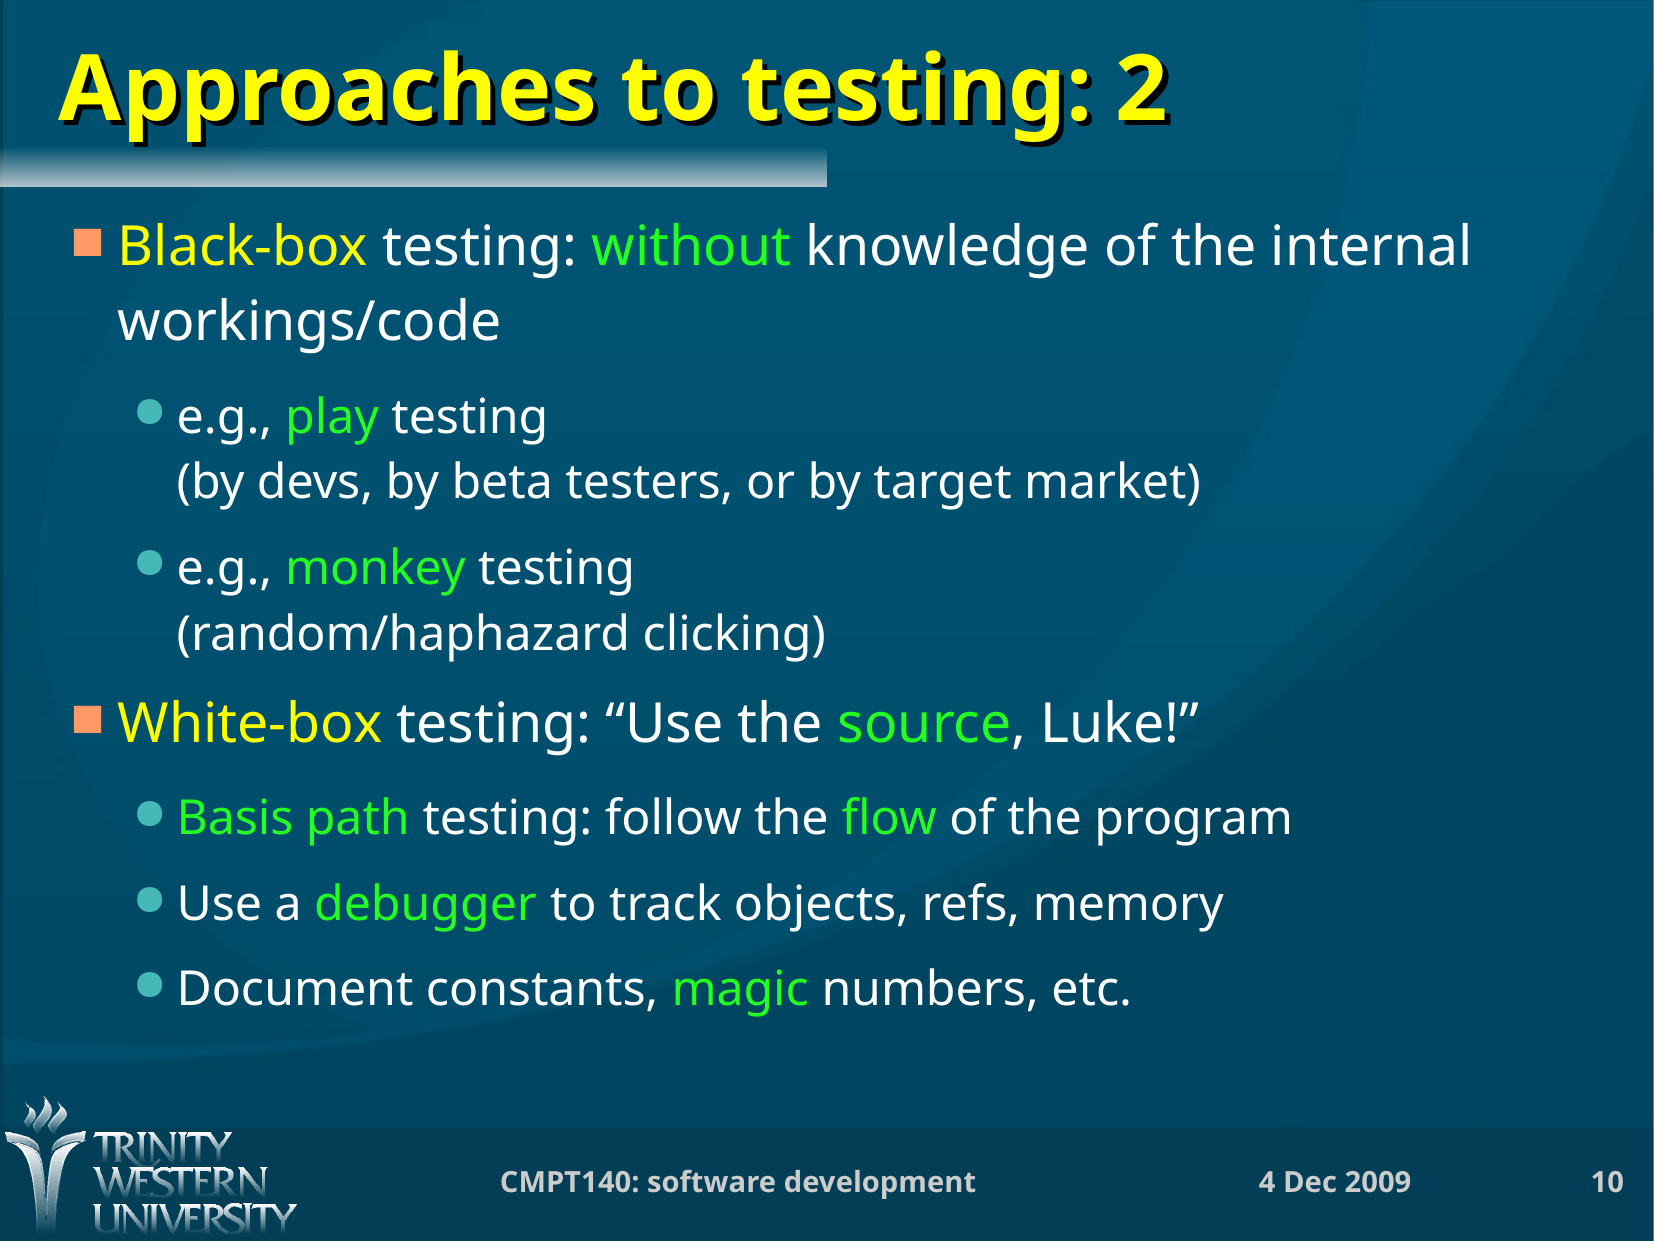

# Approaches to testing: 2
Black-box testing: without knowledge of the internal workings/code
e.g., play testing
(by devs, by beta testers, or by target market)
e.g., monkey testing
(random/haphazard clicking)
White-box testing: “Use the source, Luke!”
Basis path testing: follow the flow of the program
Use a debugger to track objects, refs, memory
Document constants, magic numbers, etc.
CMPT140: software development
4 Dec 2009
10